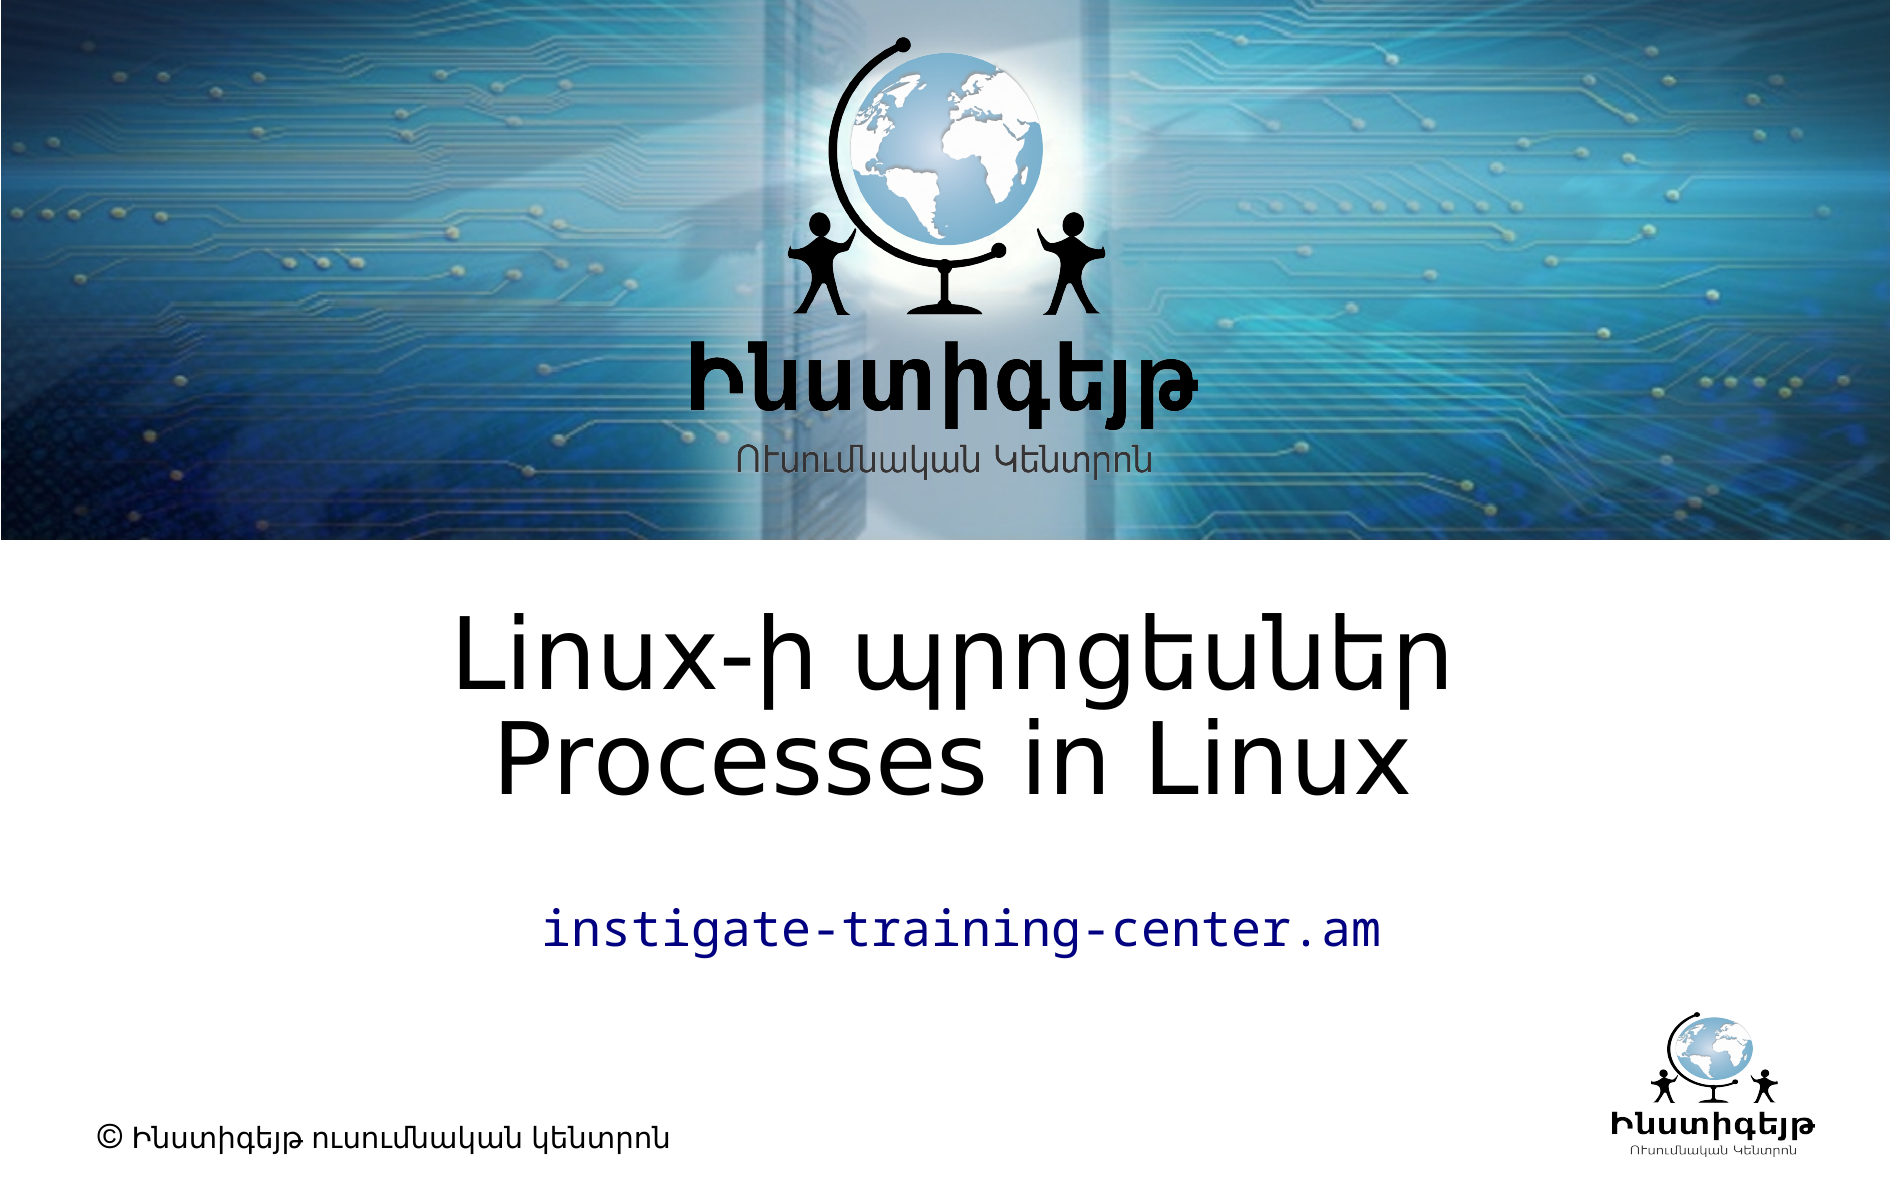

Linux-ի պրոցեսներ
Processes in Linux
# instigate-training-center.am